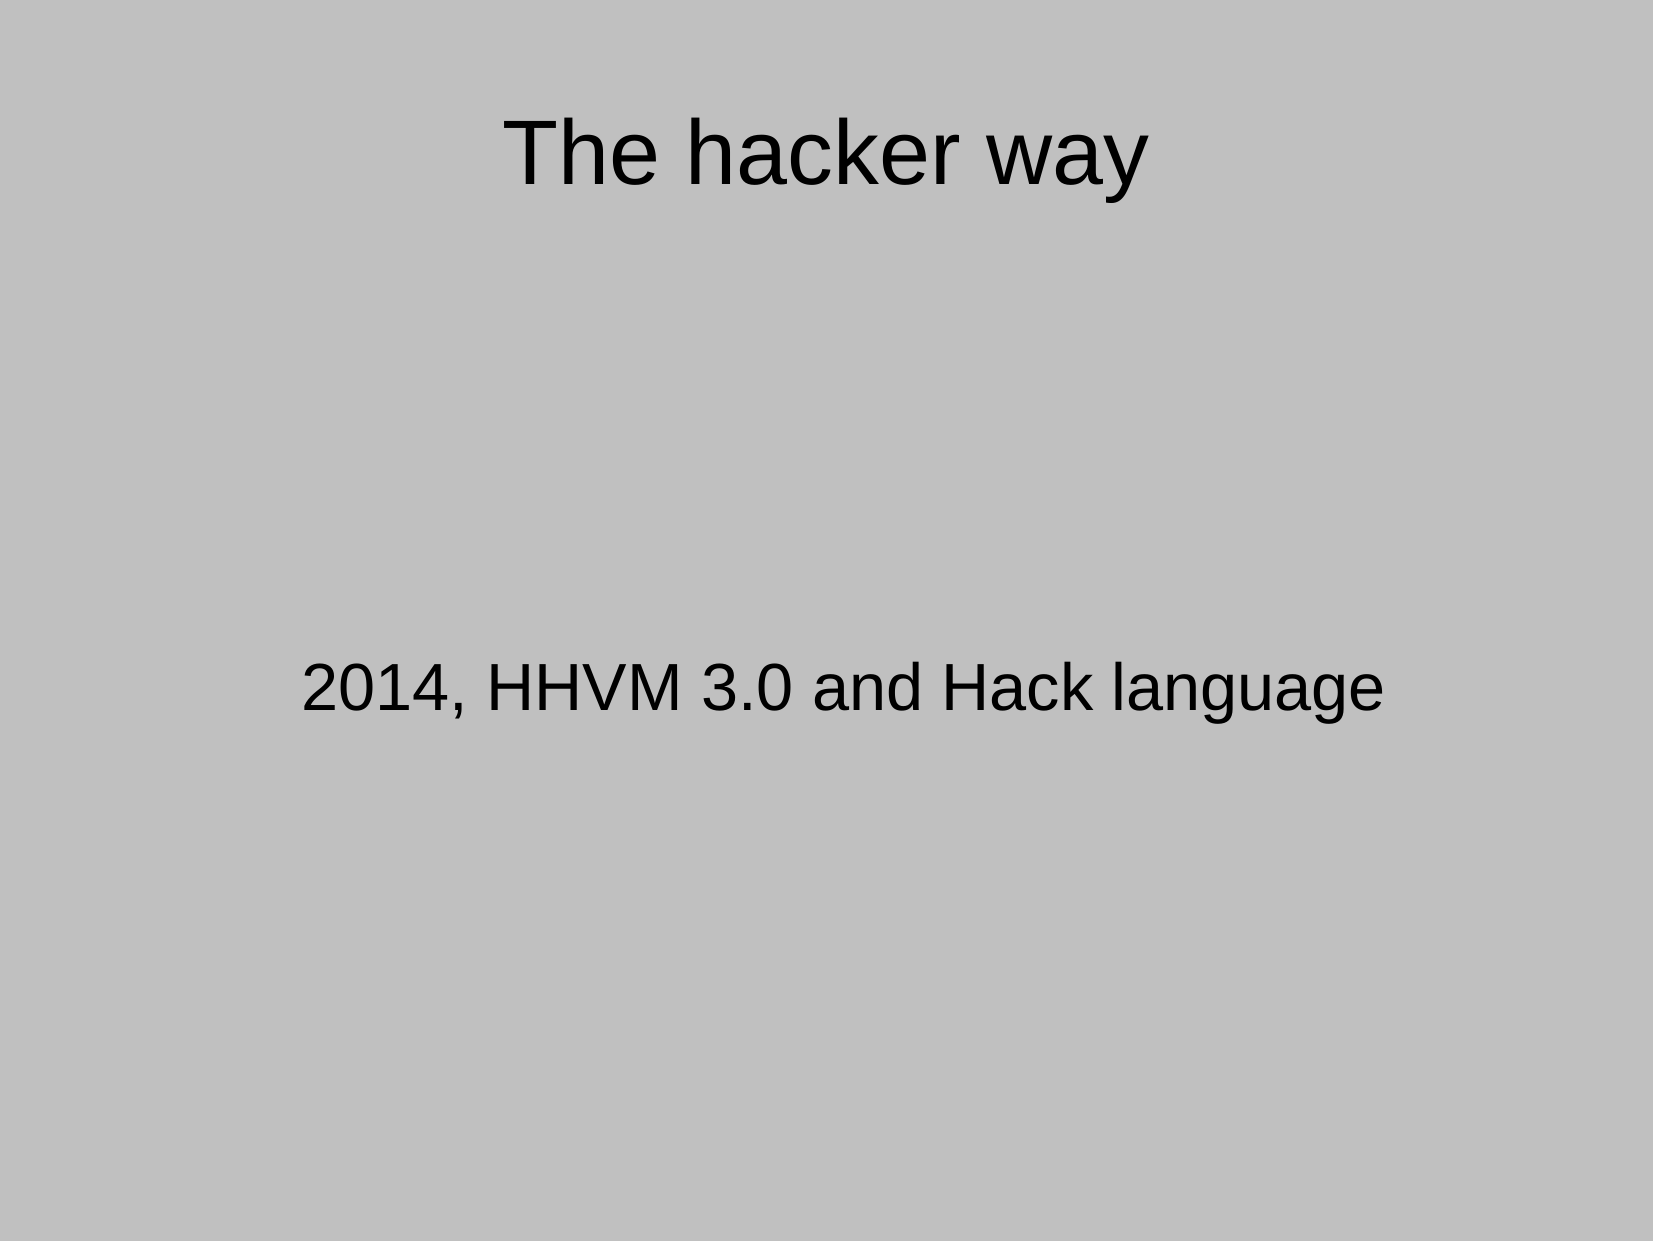

# The hacker way
2014, HHVM 3.0 and Hack language